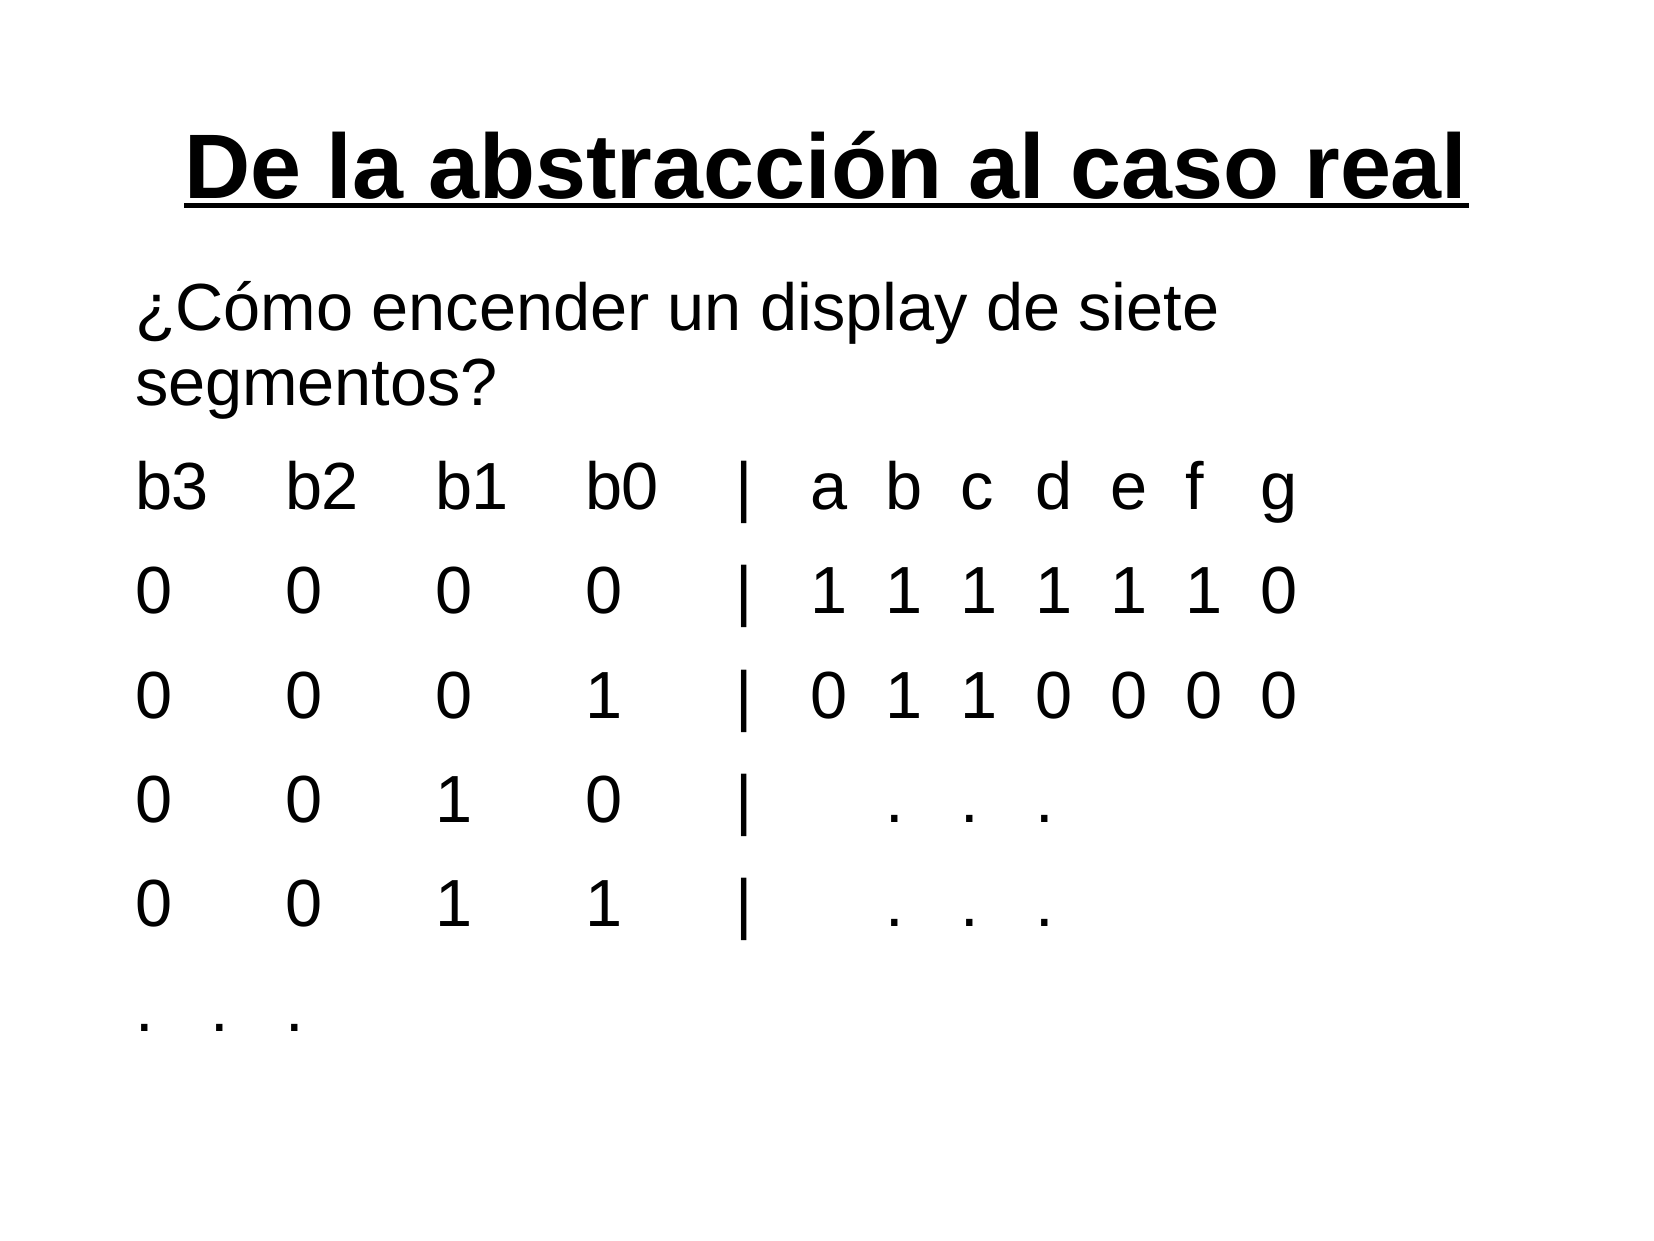

# De la abstracción al caso real
¿Cómo encender un display de siete segmentos?
b3		b2		b1		b0		|	a	b	c	d	e	f	g
0		0		0		0		|	1	1	1	1	1	1	0
0		0		0		1		|	0	1	1	0	0	0	0
0		0		1		0		|		.	.	.
0		0		1		1		|		.	.	.
.	.	.